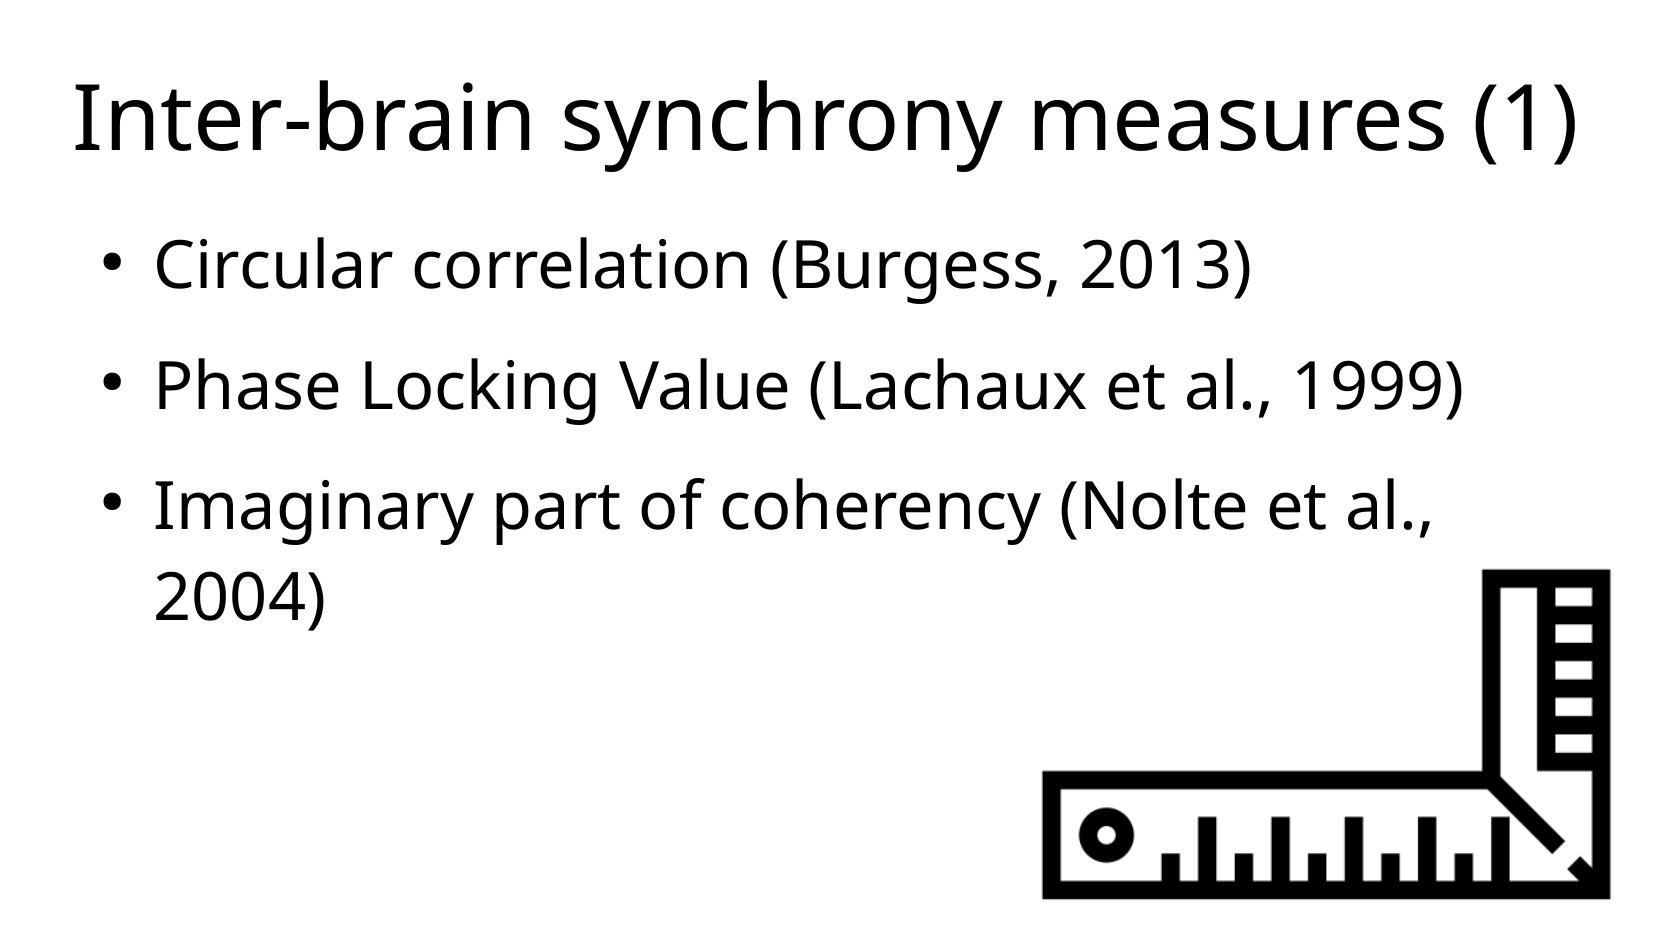

# Inter-brain synchrony measures (1)
Circular correlation (Burgess, 2013)
Phase Locking Value (Lachaux et al., 1999)
Imaginary part of coherency (Nolte et al., 2004)